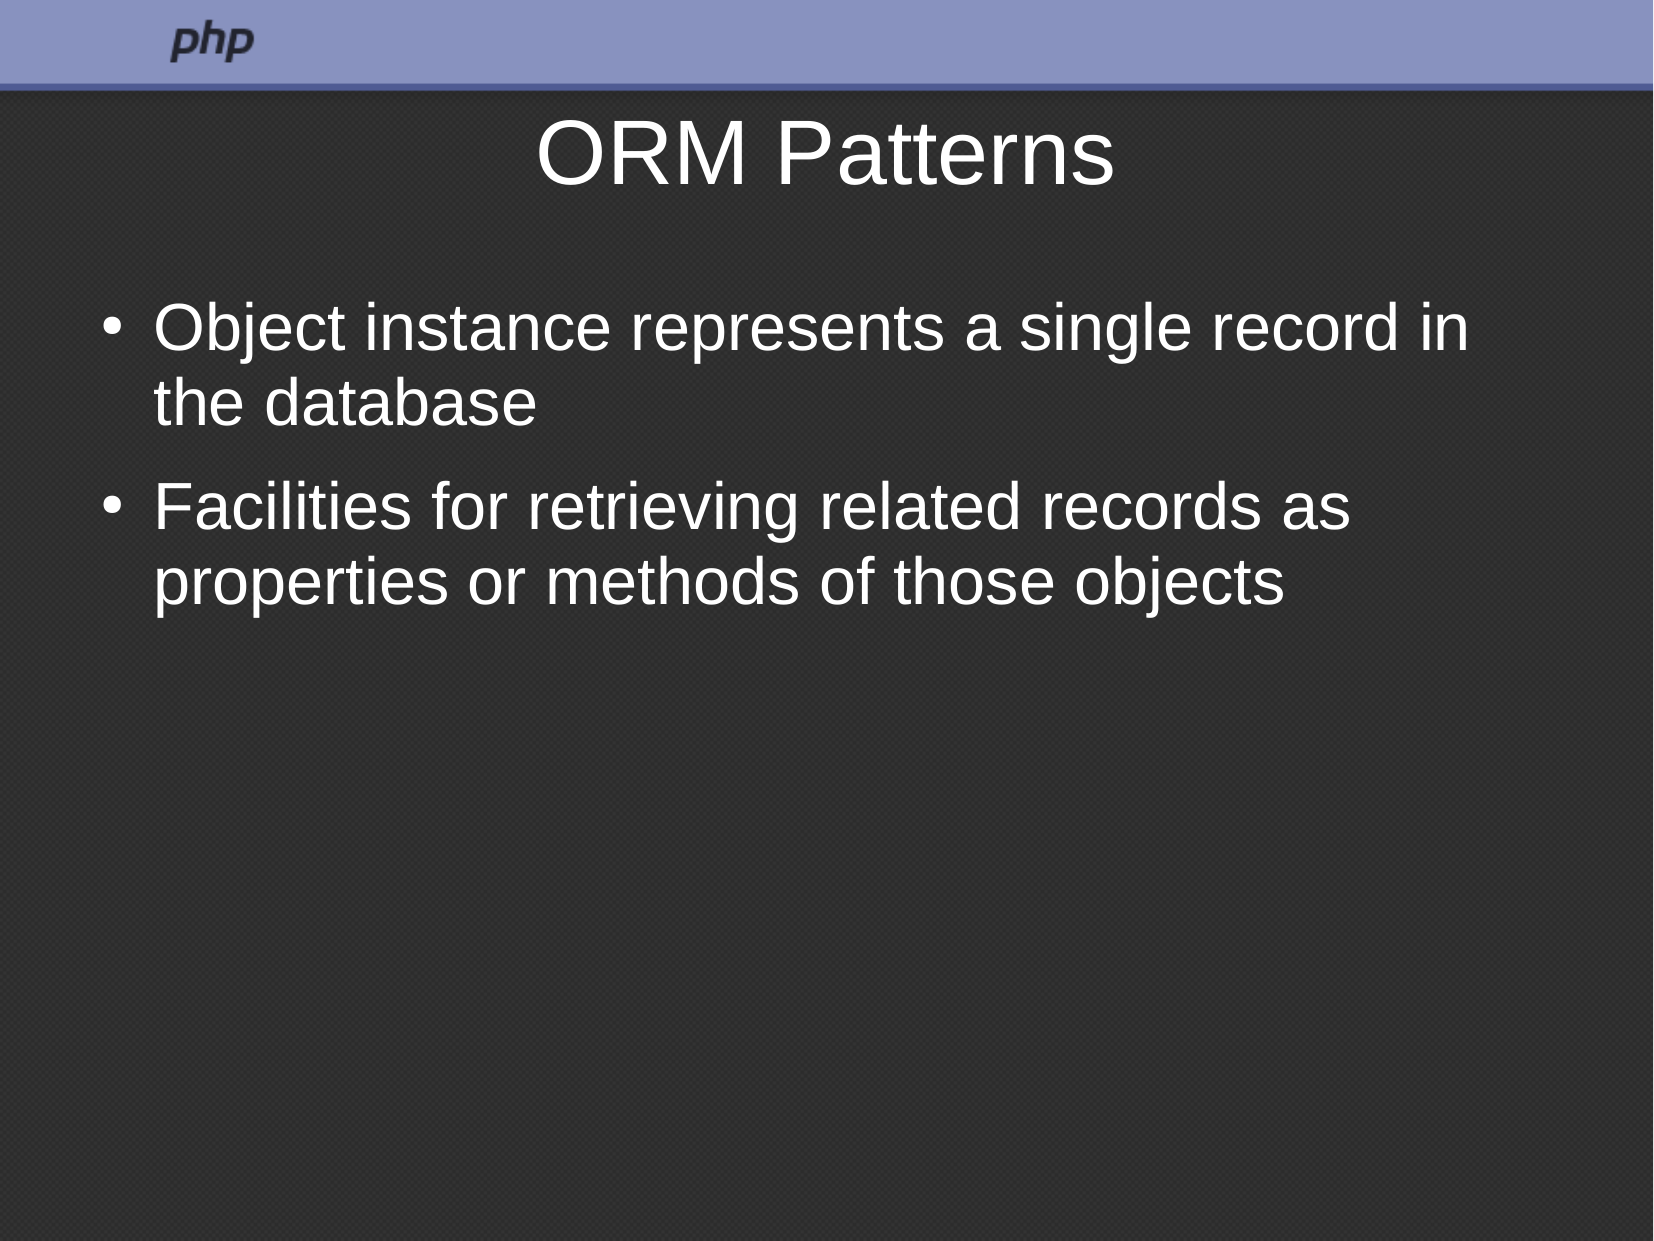

# ORM Patterns
Object instance represents a single record in the database
Facilities for retrieving related records as properties or methods of those objects